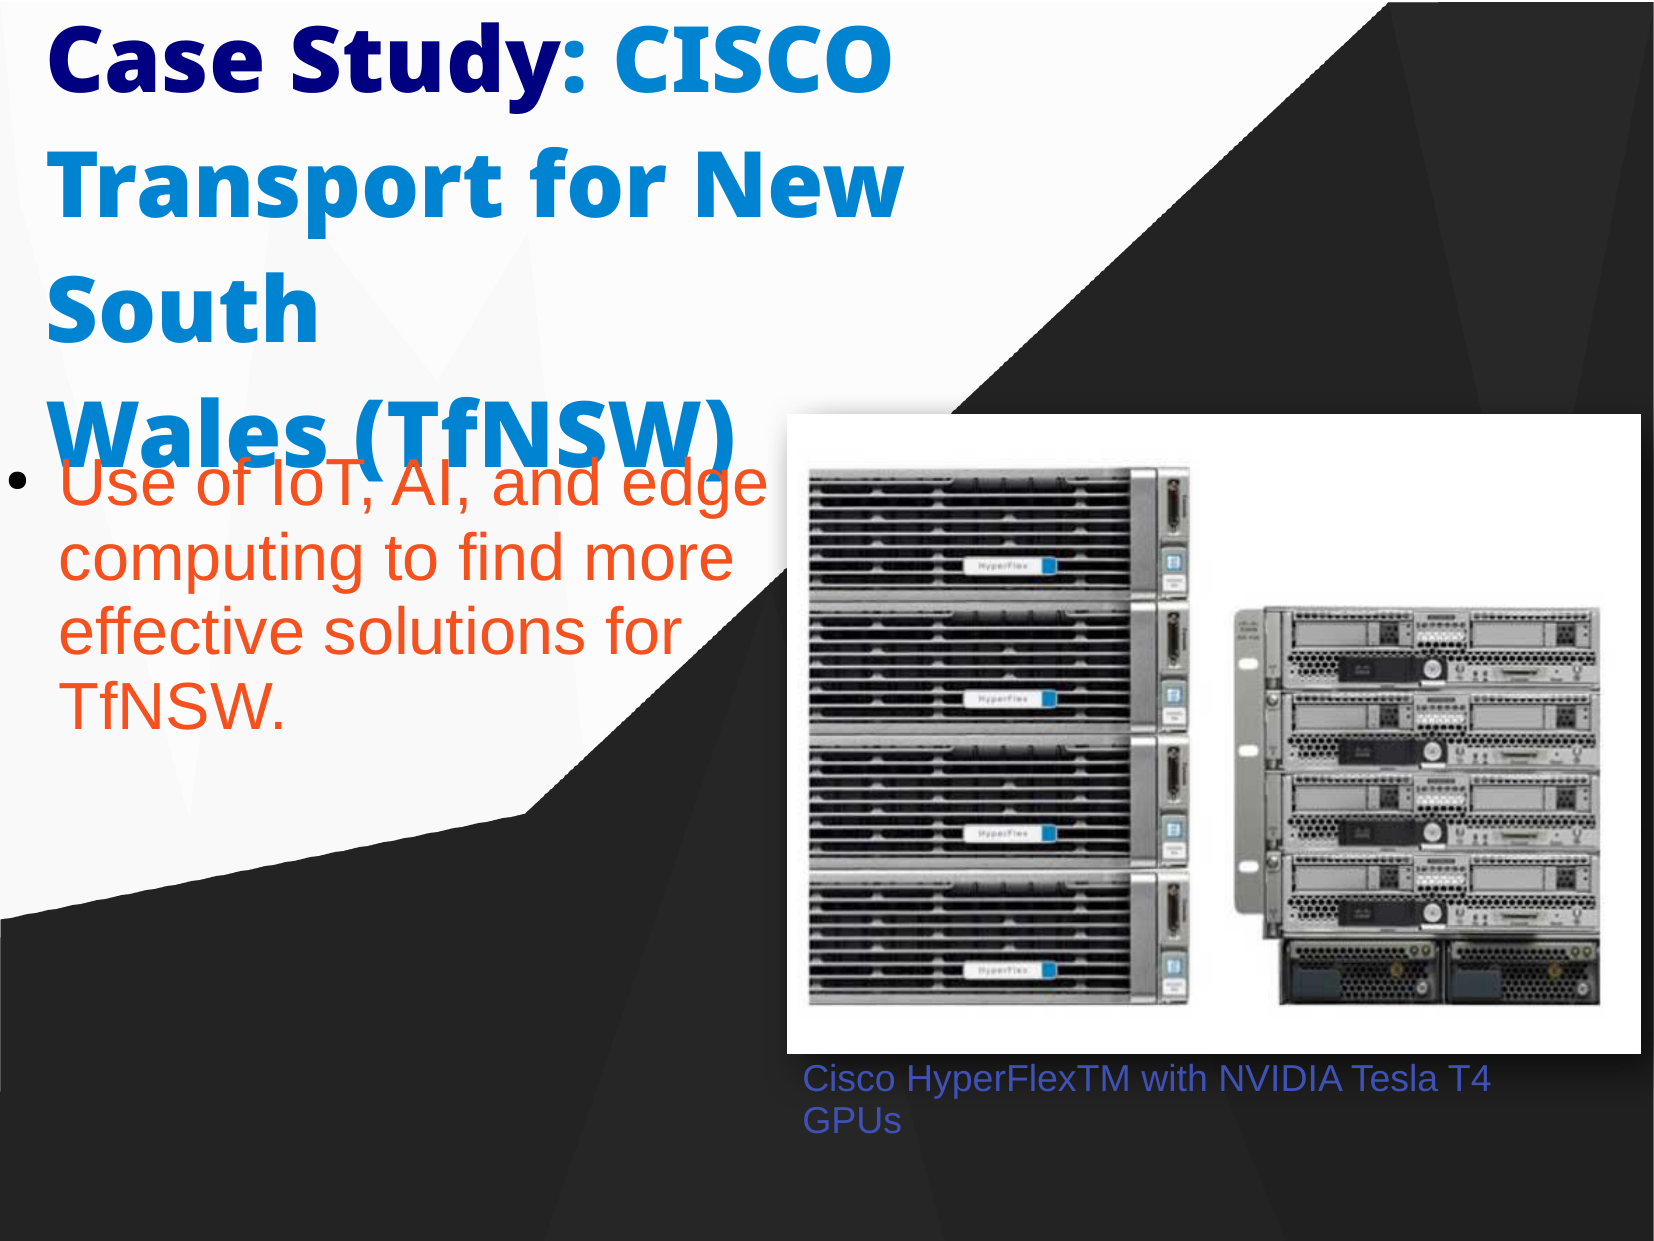

# Case Study: CISCO Transport for New South Wales (TfNSW)
Use of IoT, AI, and edge computing to find more effective solutions for TfNSW.
Cisco HyperFlexTM with NVIDIA Tesla T4 GPUs